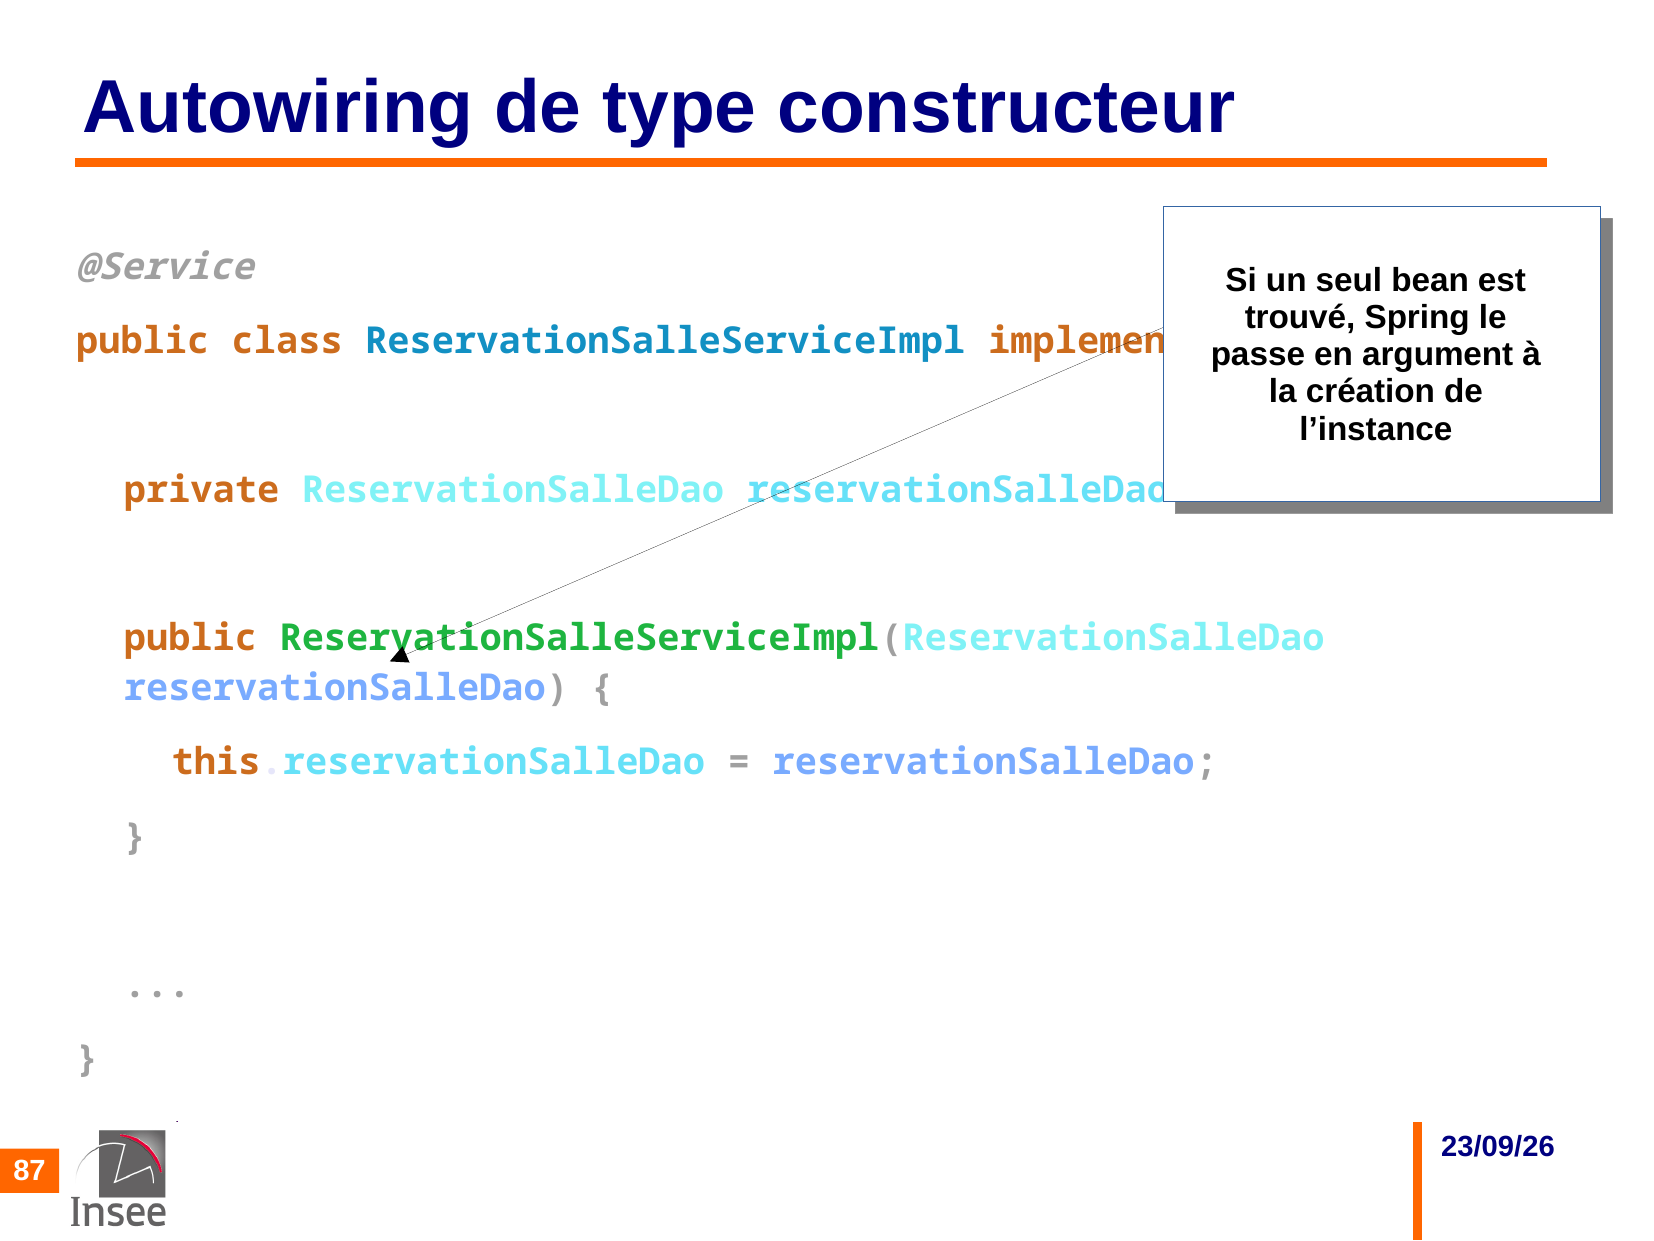

# Autowiring de type constructeur
Si un seul bean est trouvé, Spring le passe en argument à la création de l’instance
@Service
public class ReservationSalleServiceImpl implements ...{
private ReservationSalleDao reservationSalleDao;
public ReservationSalleServiceImpl(ReservationSalleDao reservationSalleDao) {
this.reservationSalleDao = reservationSalleDao;
}
...
}
87